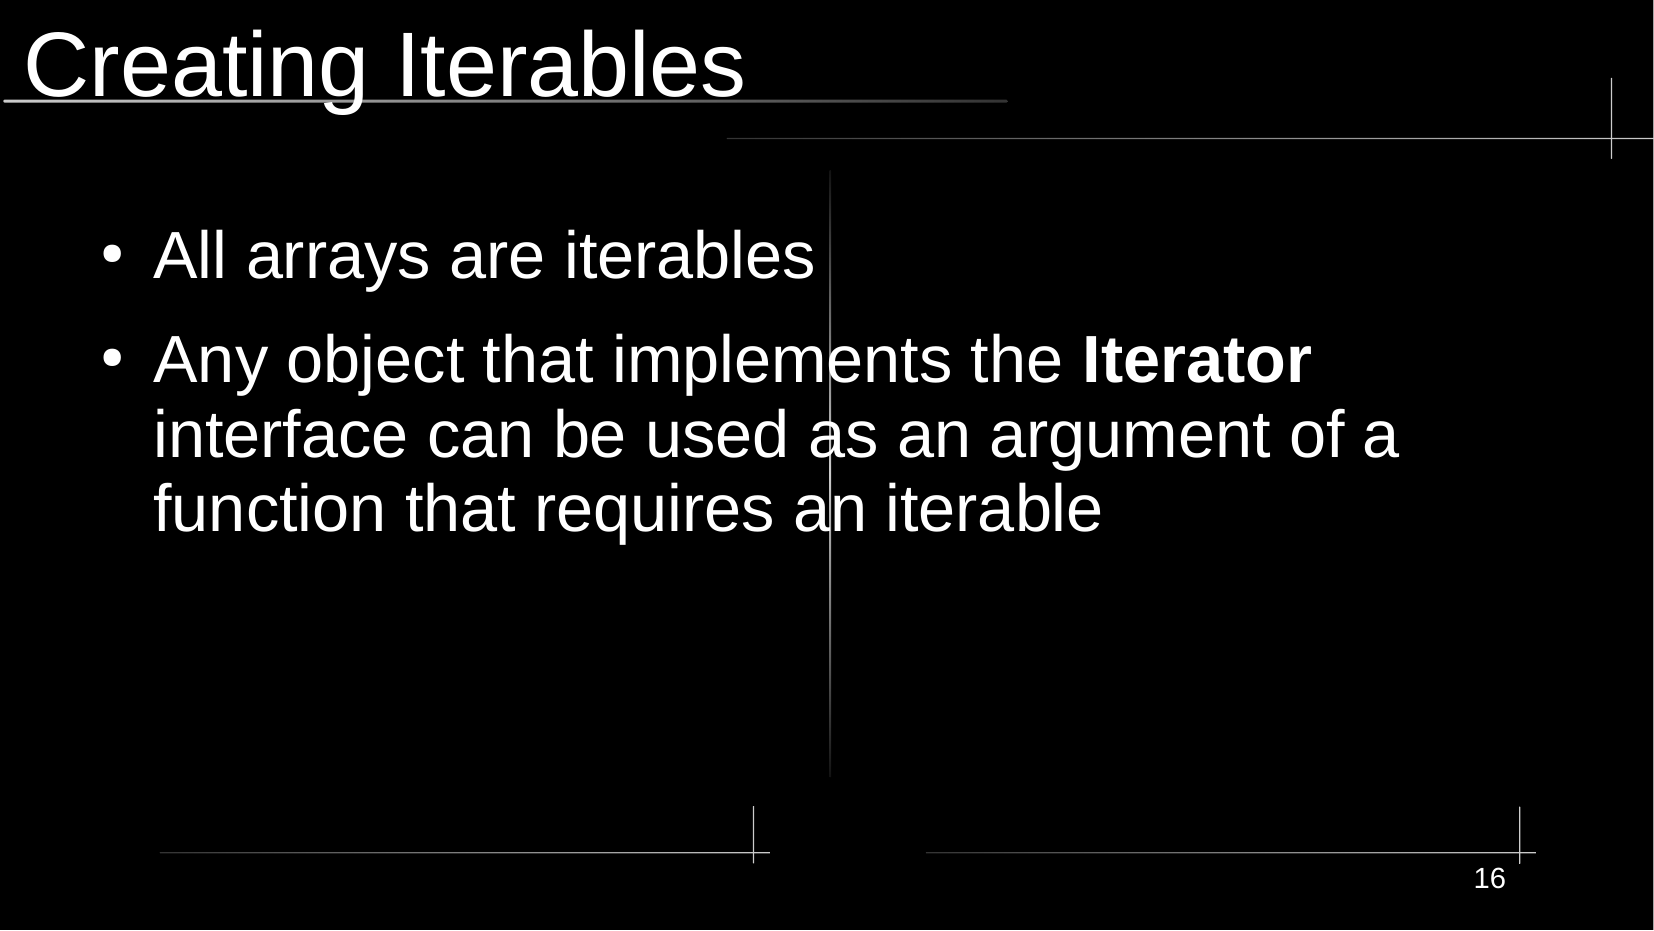

# Creating Iterables
All arrays are iterables
Any object that implements the Iterator interface can be used as an argument of a function that requires an iterable
16